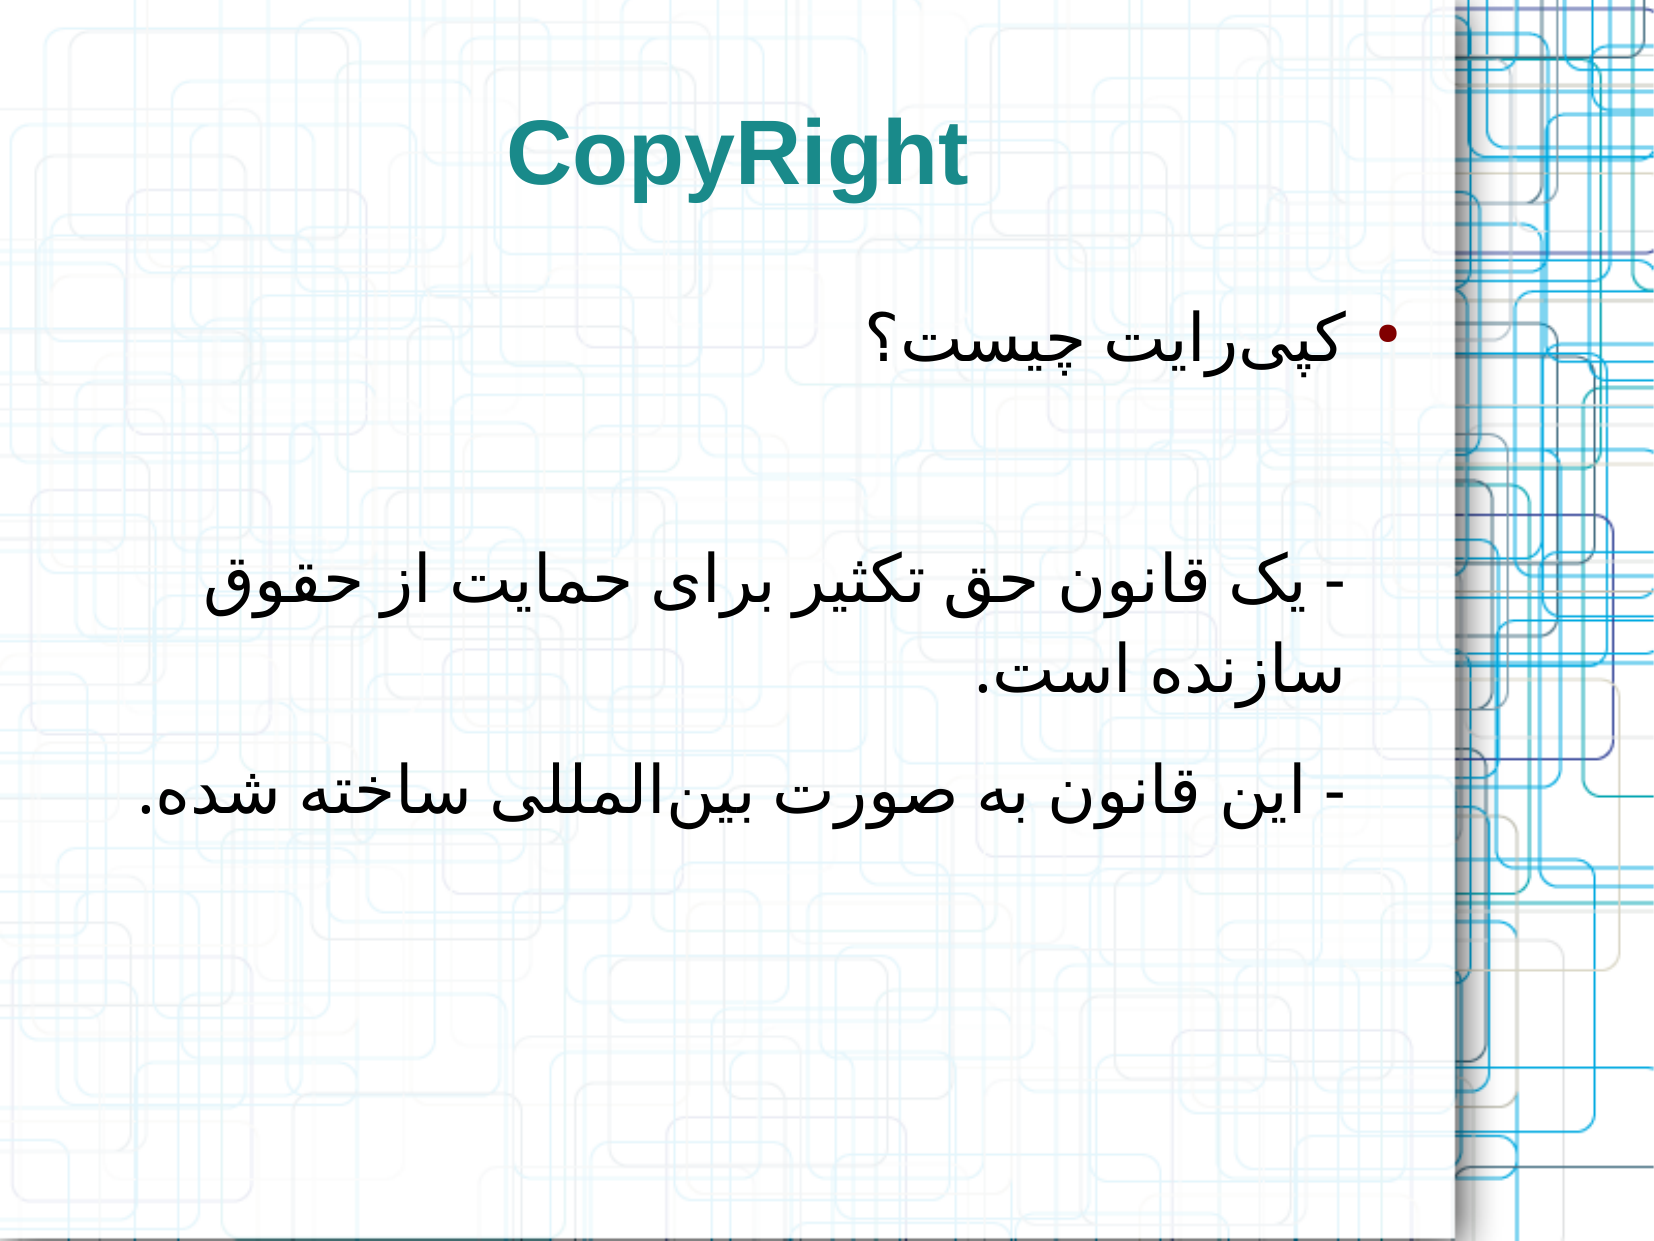

# CopyRight
کپی‌رایت چیست؟
- یک قانون حق تکثیر برای حمایت از حقوق سازنده است.
- این قانون به صورت بین‌المللی ساخته شده.